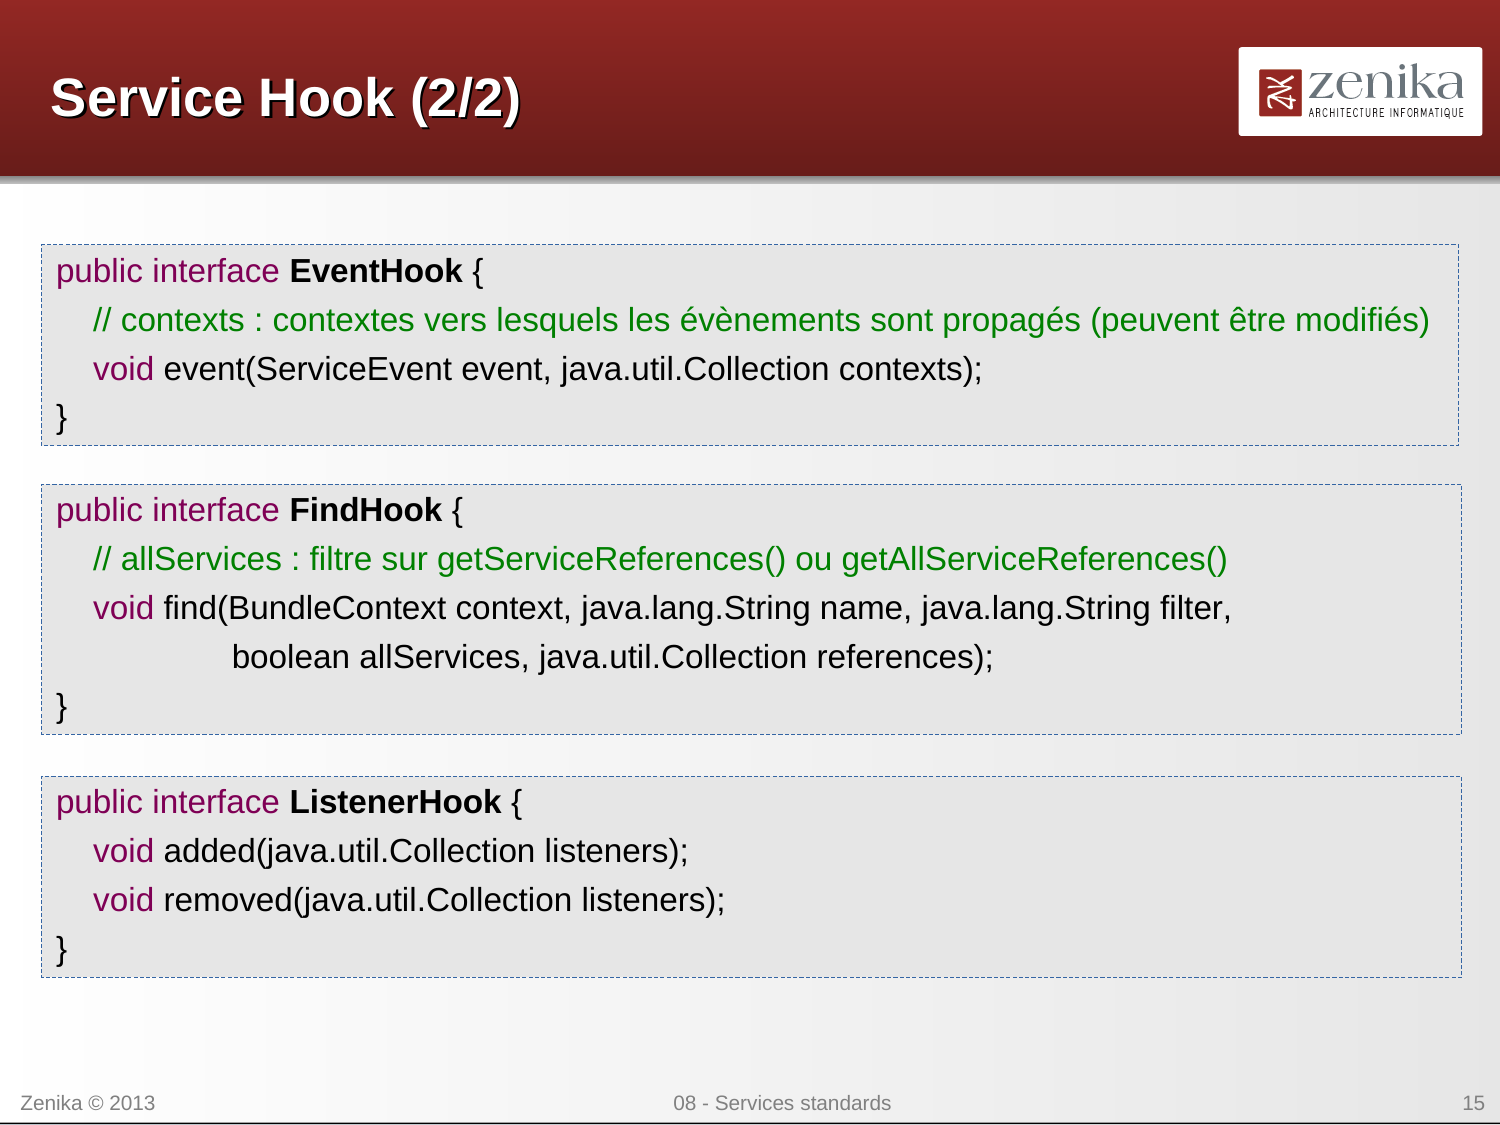

# Service Hook (2/2)
public interface EventHook {
 // contexts : contextes vers lesquels les évènements sont propagés (peuvent être modifiés)
 void event(ServiceEvent event, java.util.Collection contexts);
}
public interface FindHook {
 // allServices : filtre sur getServiceReferences() ou getAllServiceReferences()
 void find(BundleContext context, java.lang.String name, java.lang.String filter,
 boolean allServices, java.util.Collection references);
}
public interface ListenerHook {
 void added(java.util.Collection listeners);
 void removed(java.util.Collection listeners);
}